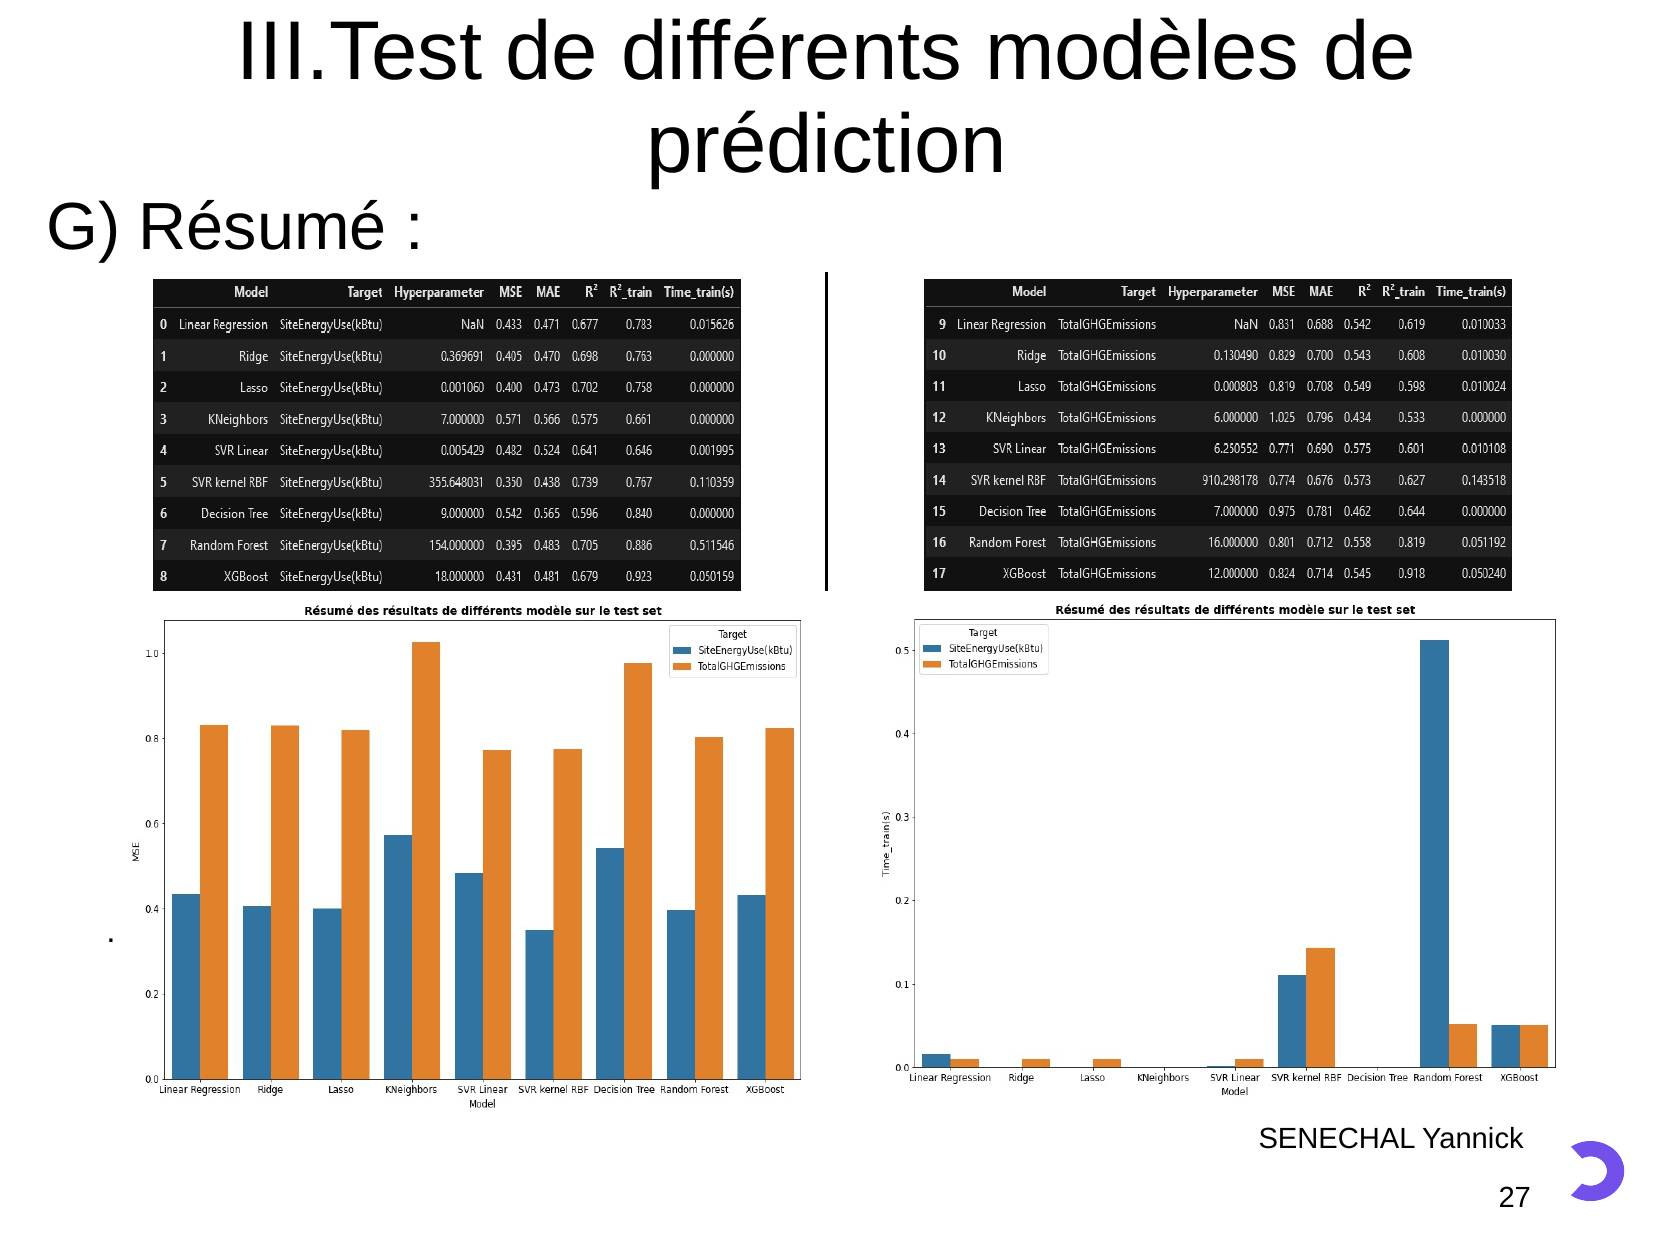

# III.Test de différents modèles de prédiction
G) Résumé :
.
SENECHAL Yannick
27